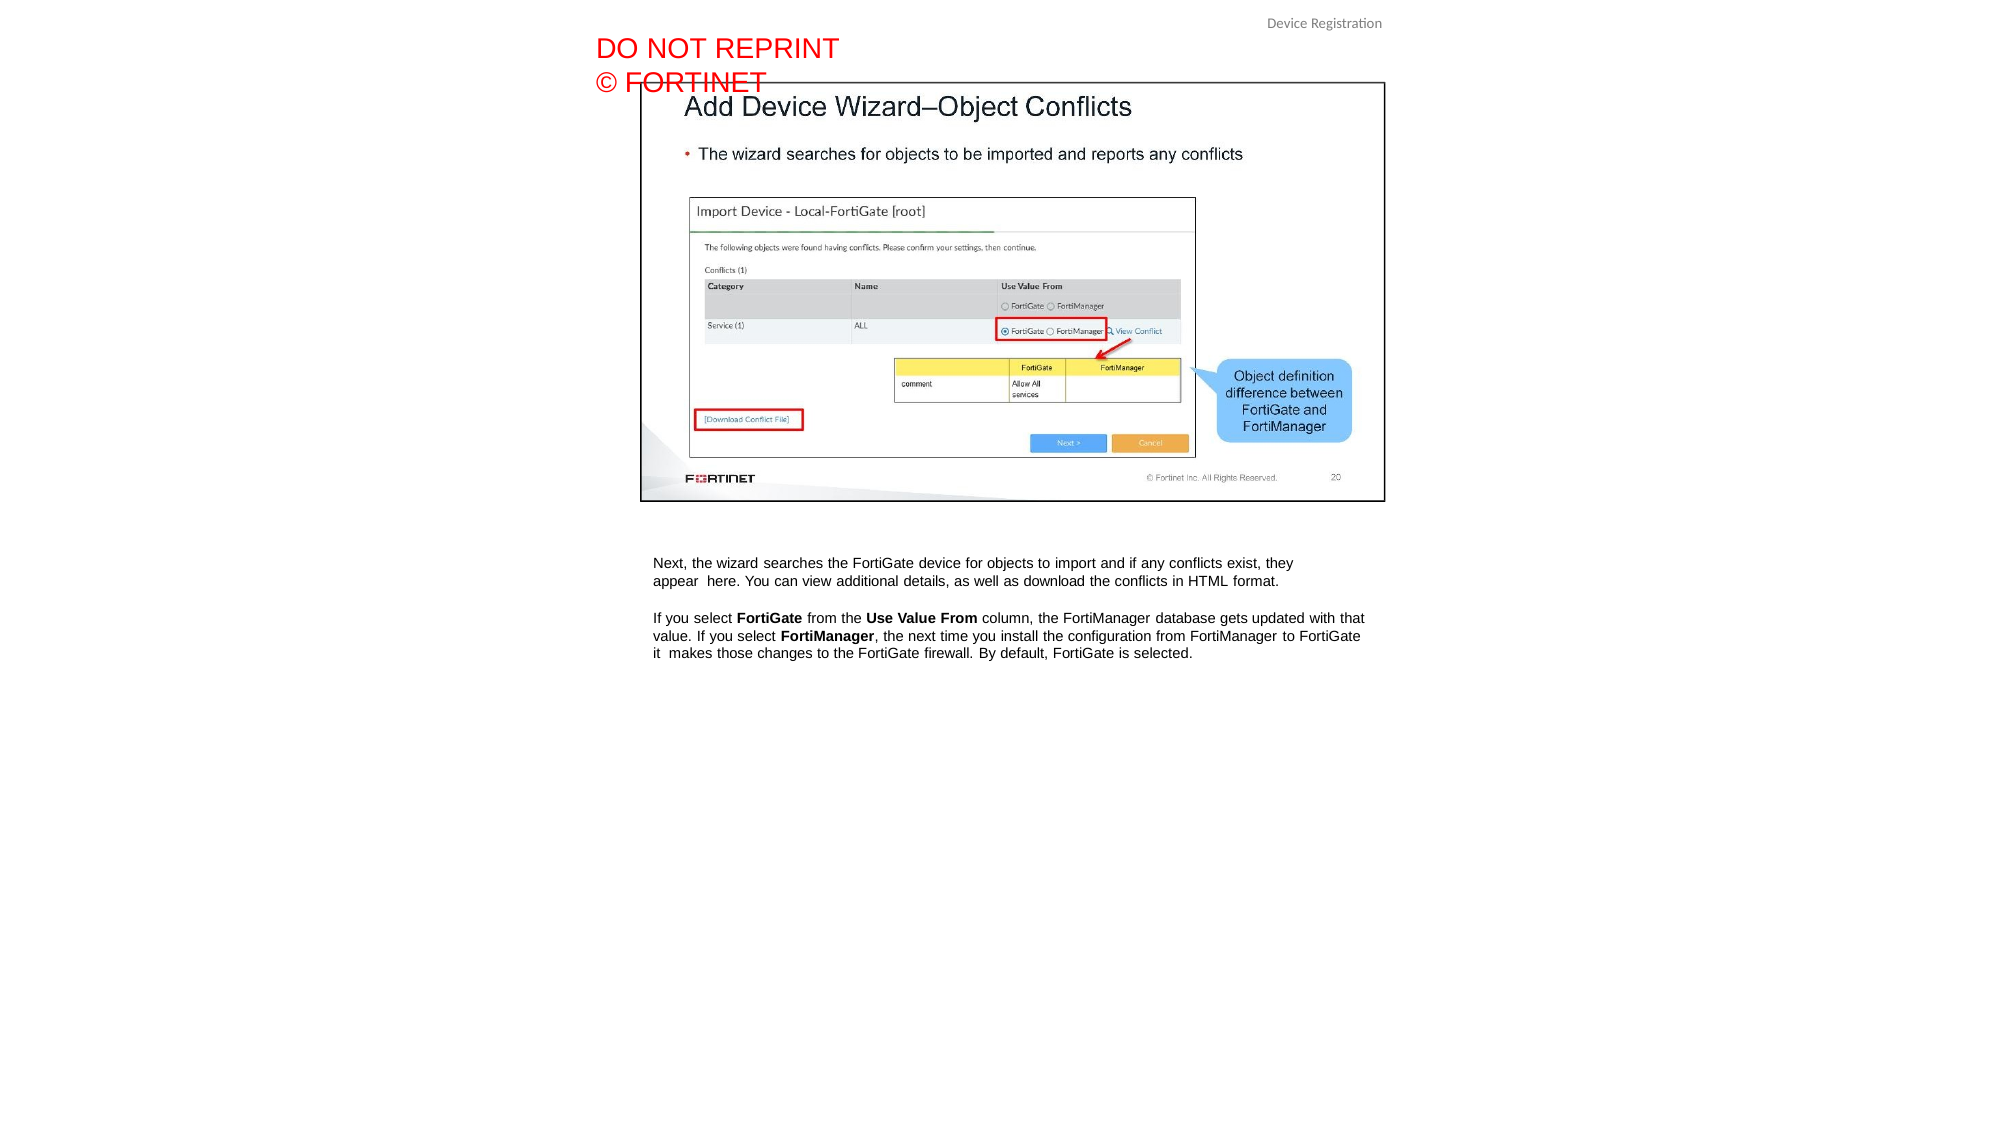

Device Registration
DO NOT REPRINT
© FORTINET
Next, the wizard searches the FortiGate device for objects to import and if any conflicts exist, they appear here. You can view additional details, as well as download the conflicts in HTML format.
If you select FortiGate from the Use Value From column, the FortiManager database gets updated with that value. If you select FortiManager, the next time you install the configuration from FortiManager to FortiGate it makes those changes to the FortiGate firewall. By default, FortiGate is selected.
FortiManager 6.2 Study Guide